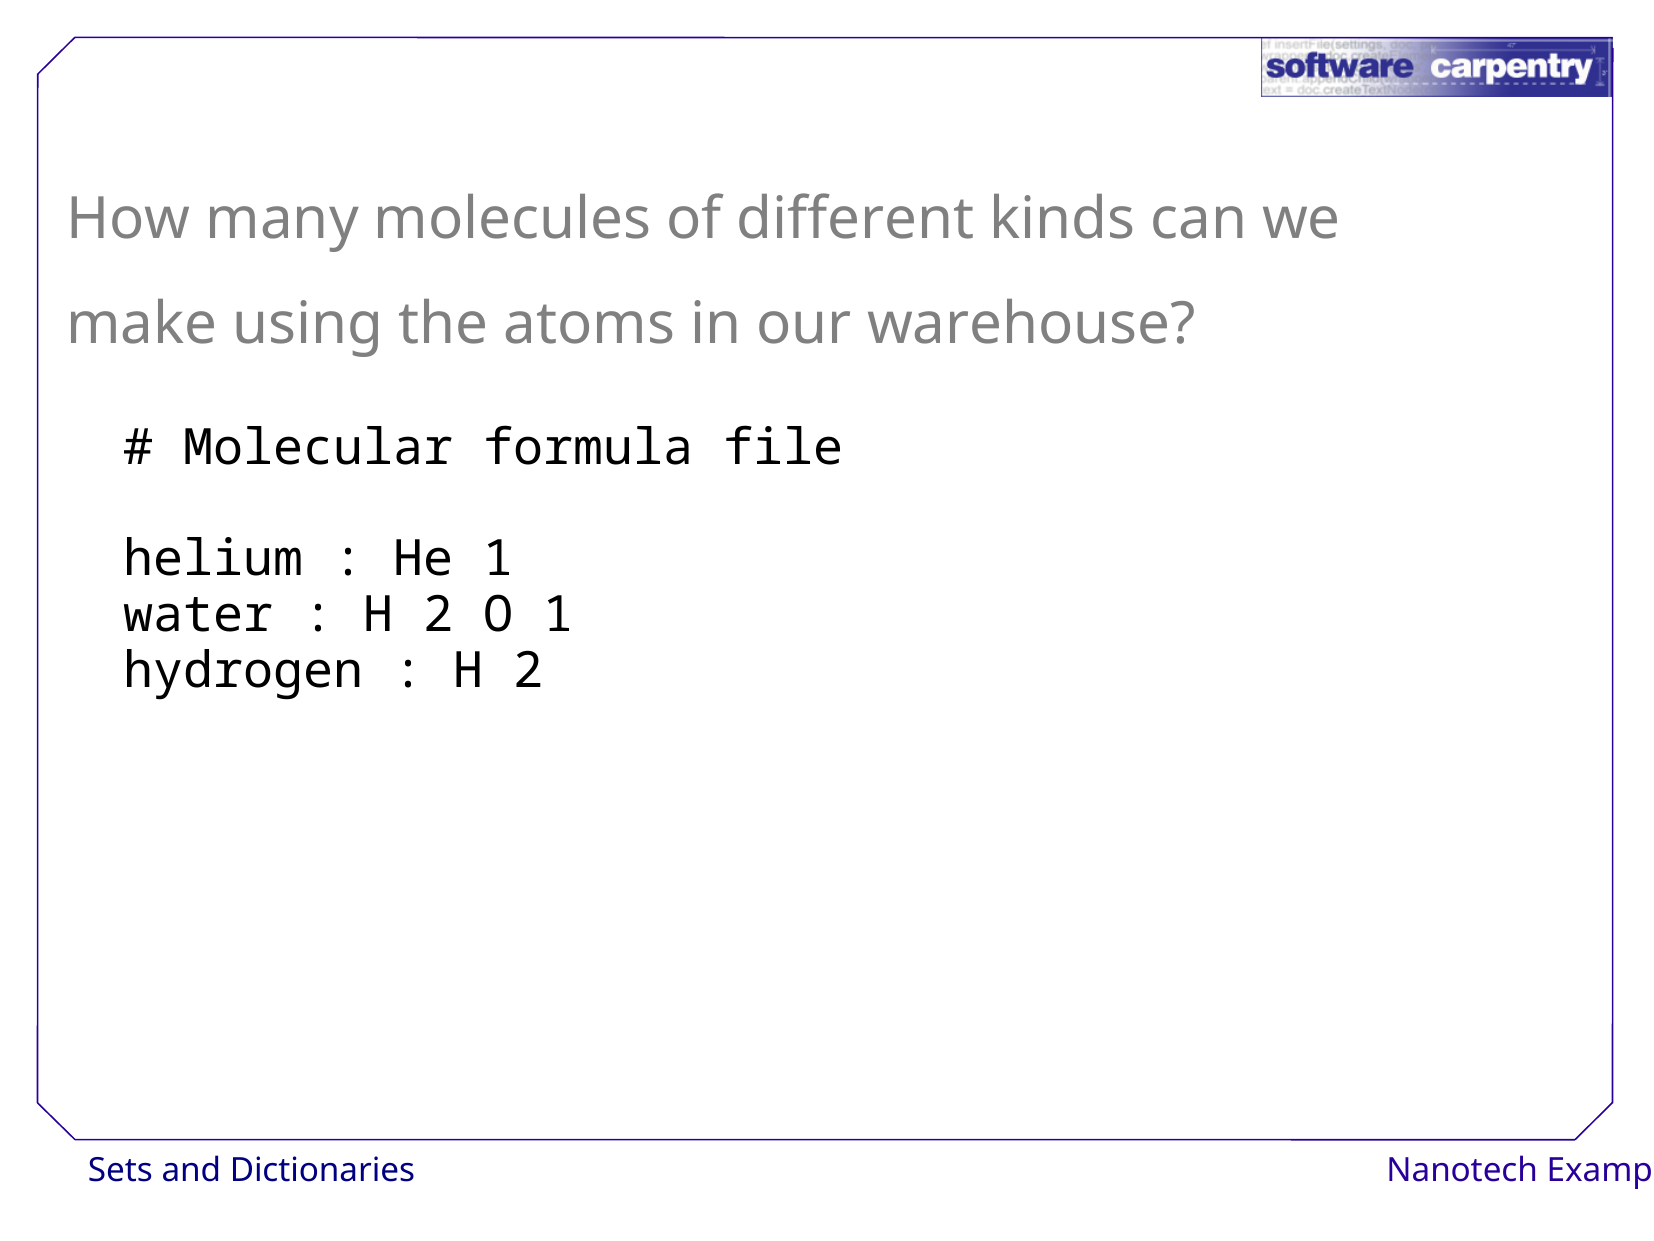

How many molecules of different kinds can we
make using the atoms in our warehouse?
# Molecular formula file
helium : He 1
water : H 2 O 1
hydrogen : H 2